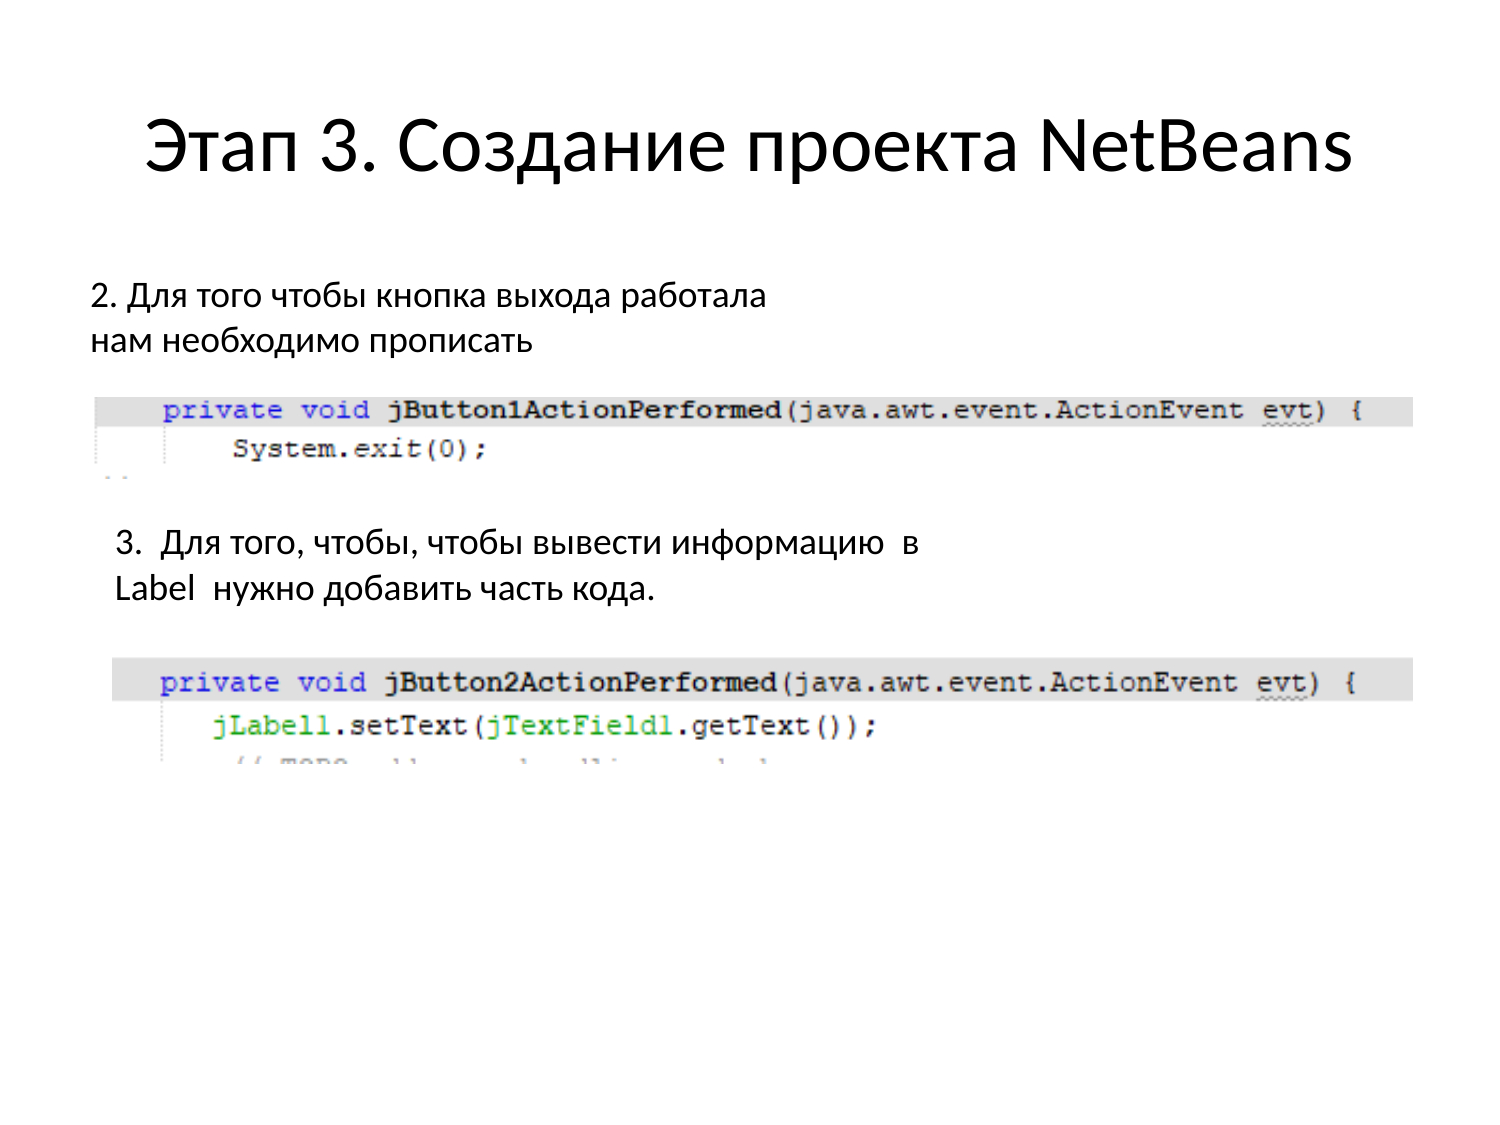

# Этап 3. Создание проекта NetBeans
2. Для того чтобы кнопка выхода работала нам необходимо прописать
3. Для того, чтобы, чтобы вывести информацию в Label нужно добавить часть кода.